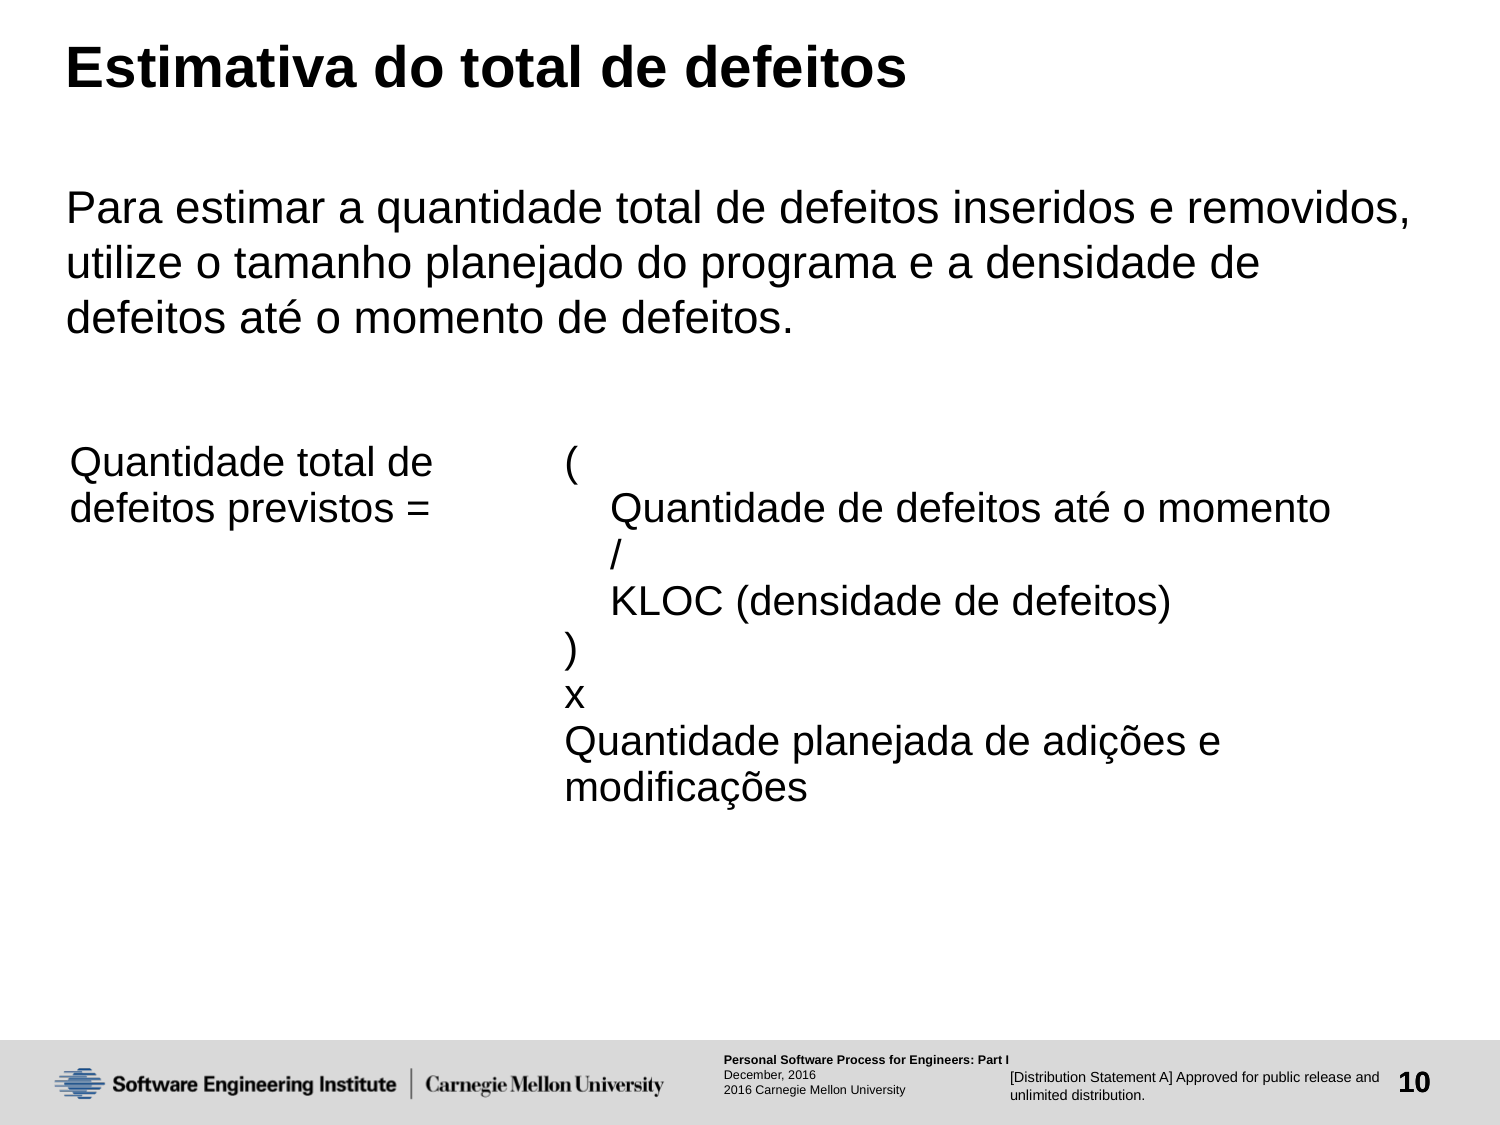

# Estimativa do total de defeitos
Para estimar a quantidade total de defeitos inseridos e removidos, utilize o tamanho planejado do programa e a densidade de defeitos até o momento de defeitos.
| Quantidade total de defeitos previstos = | ( Quantidade de defeitos até o momento / KLOC (densidade de defeitos) ) x Quantidade planejada de adições e modificações |
| --- | --- |
| | |